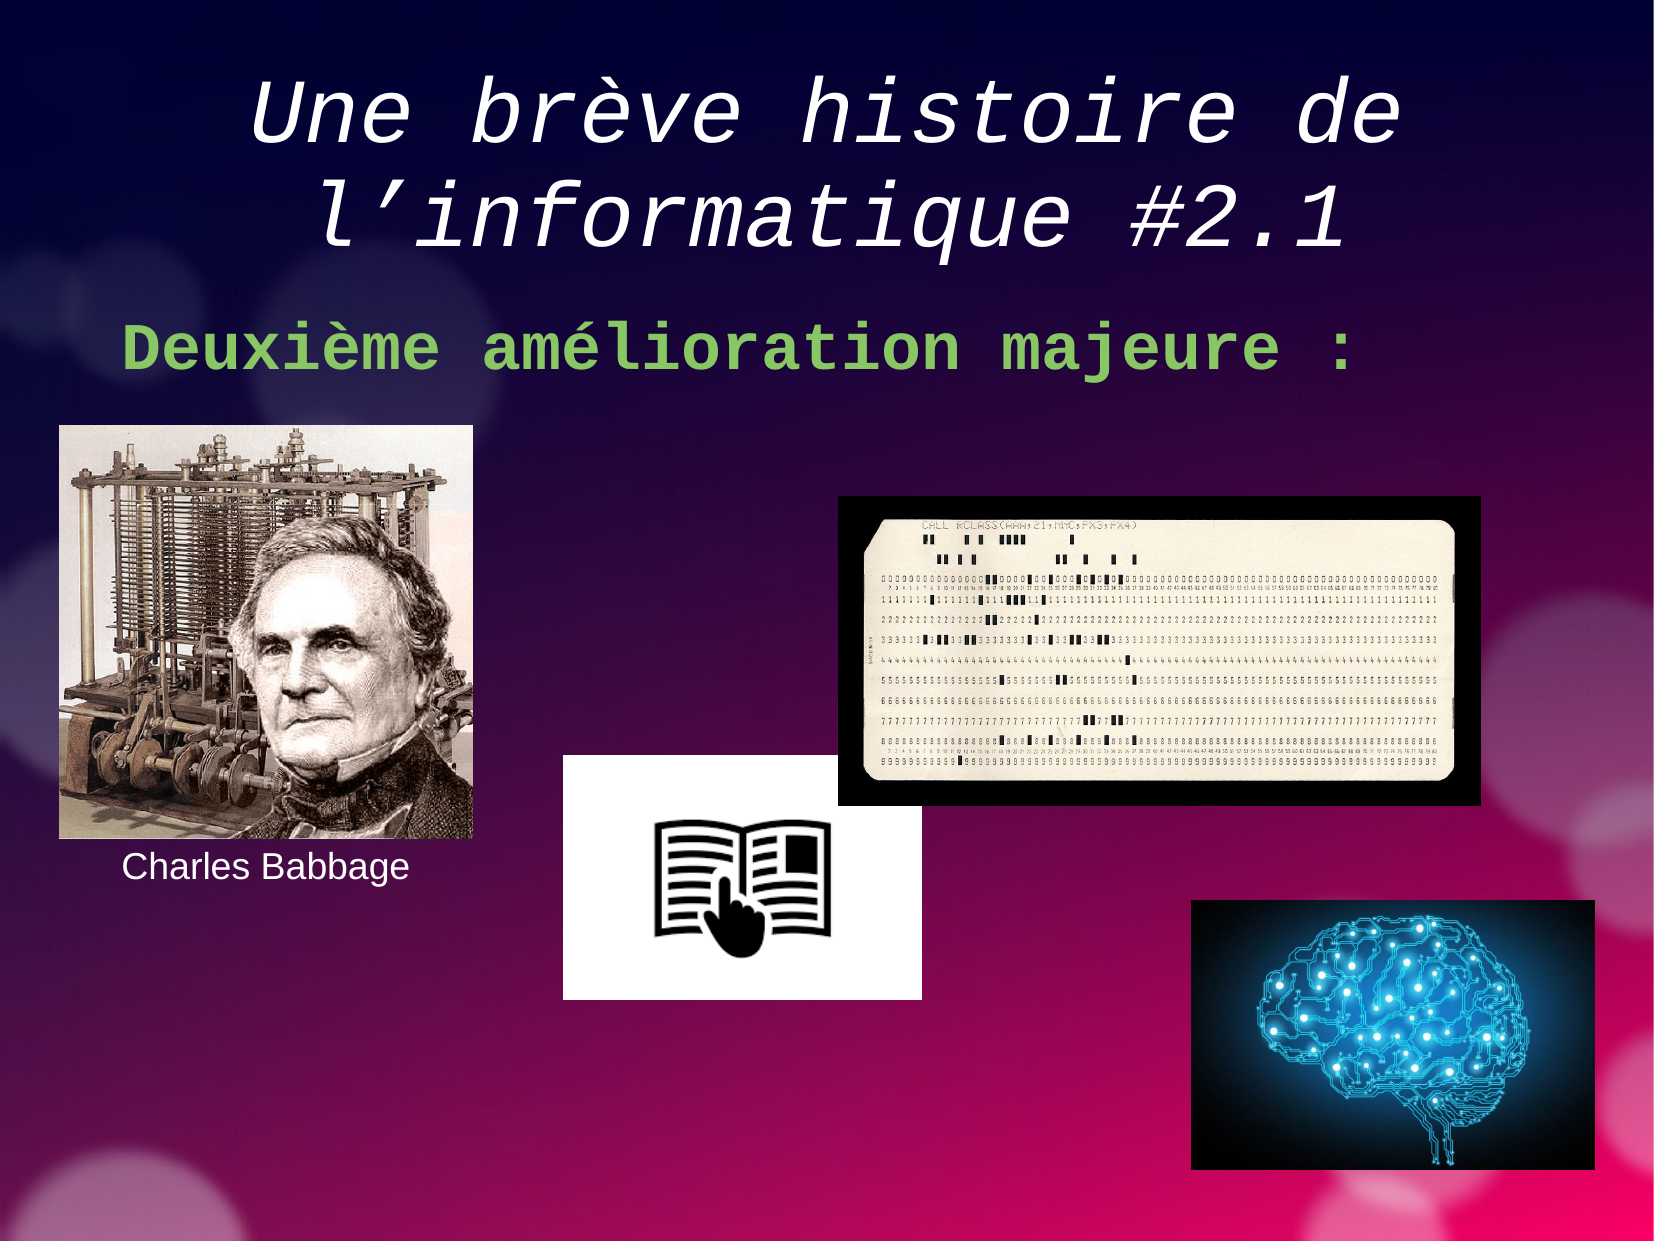

Deuxième amélioration majeure :
# Une brève histoire de l’informatique #2.1
Deuxième amélioration majeure :
Charles Babbage